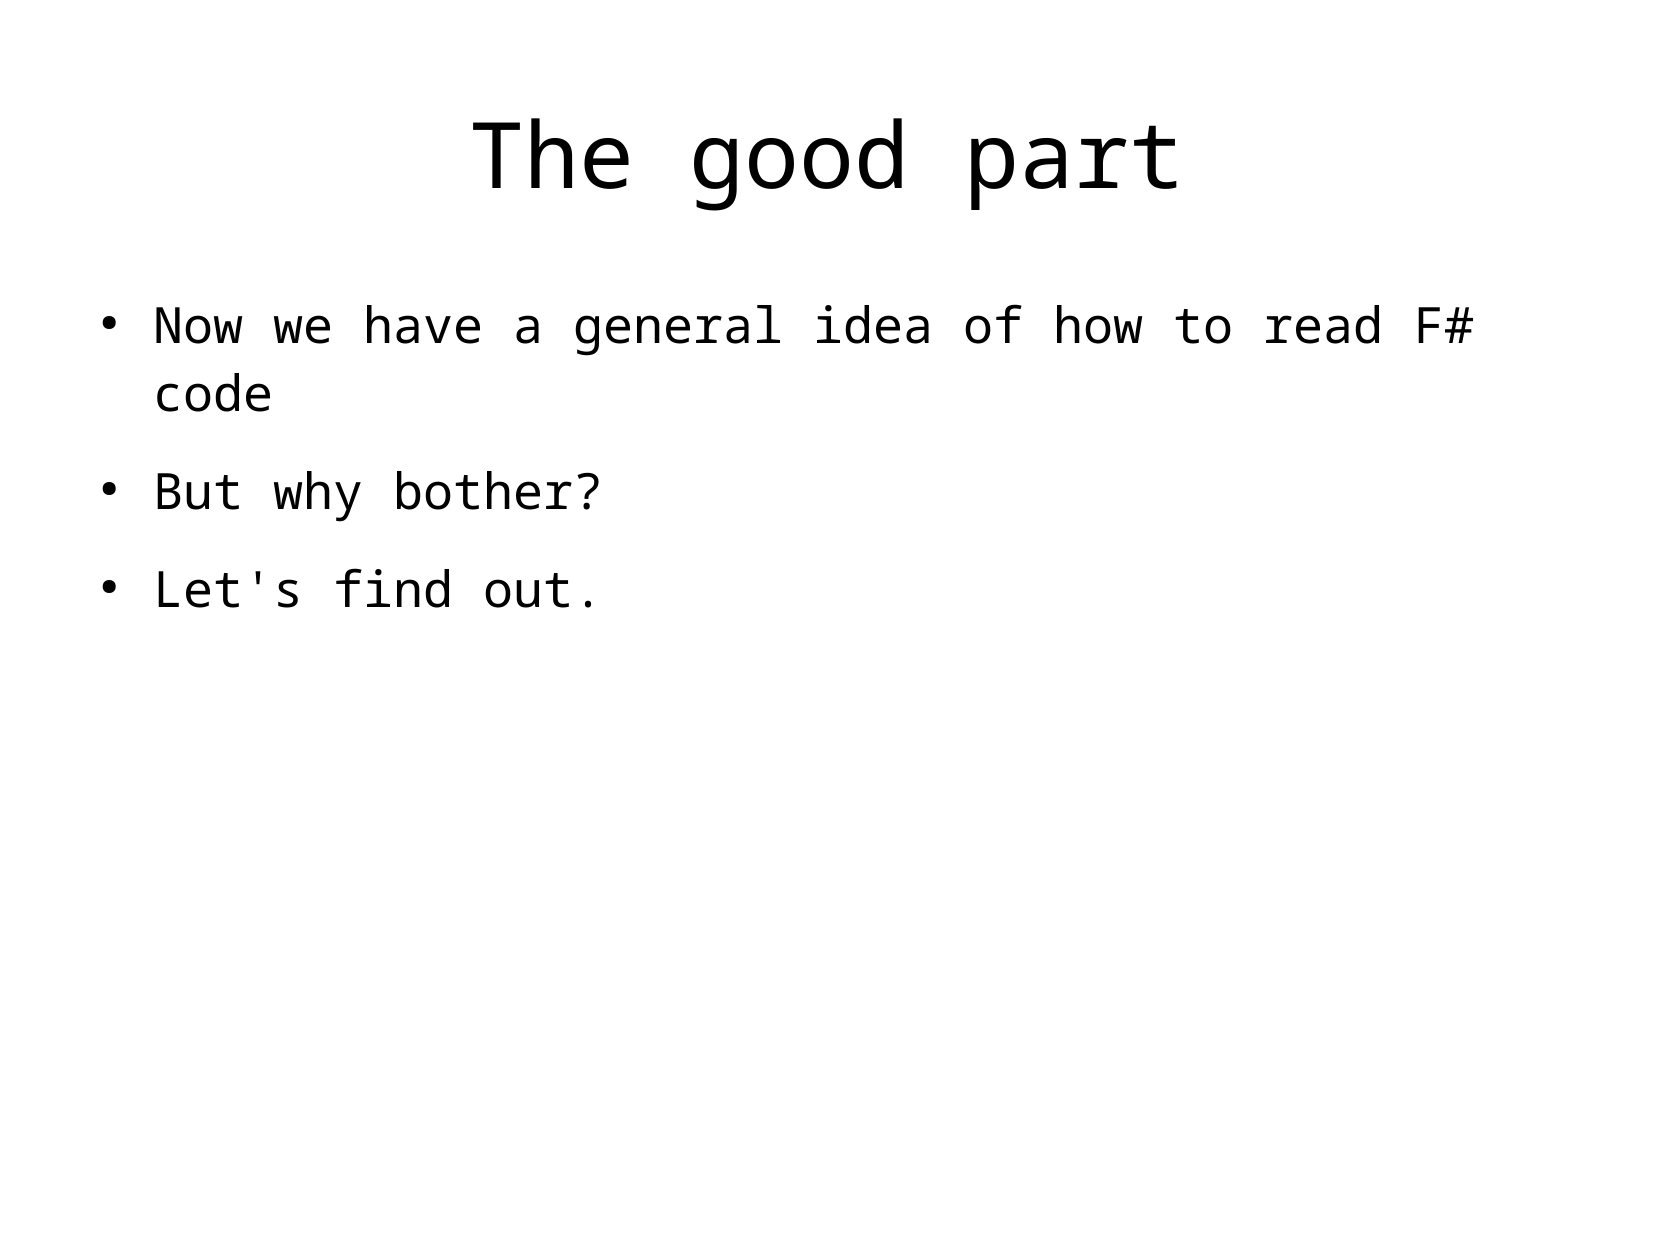

# The good part
Now we have a general idea of how to read F# code
But why bother?
Let's find out.